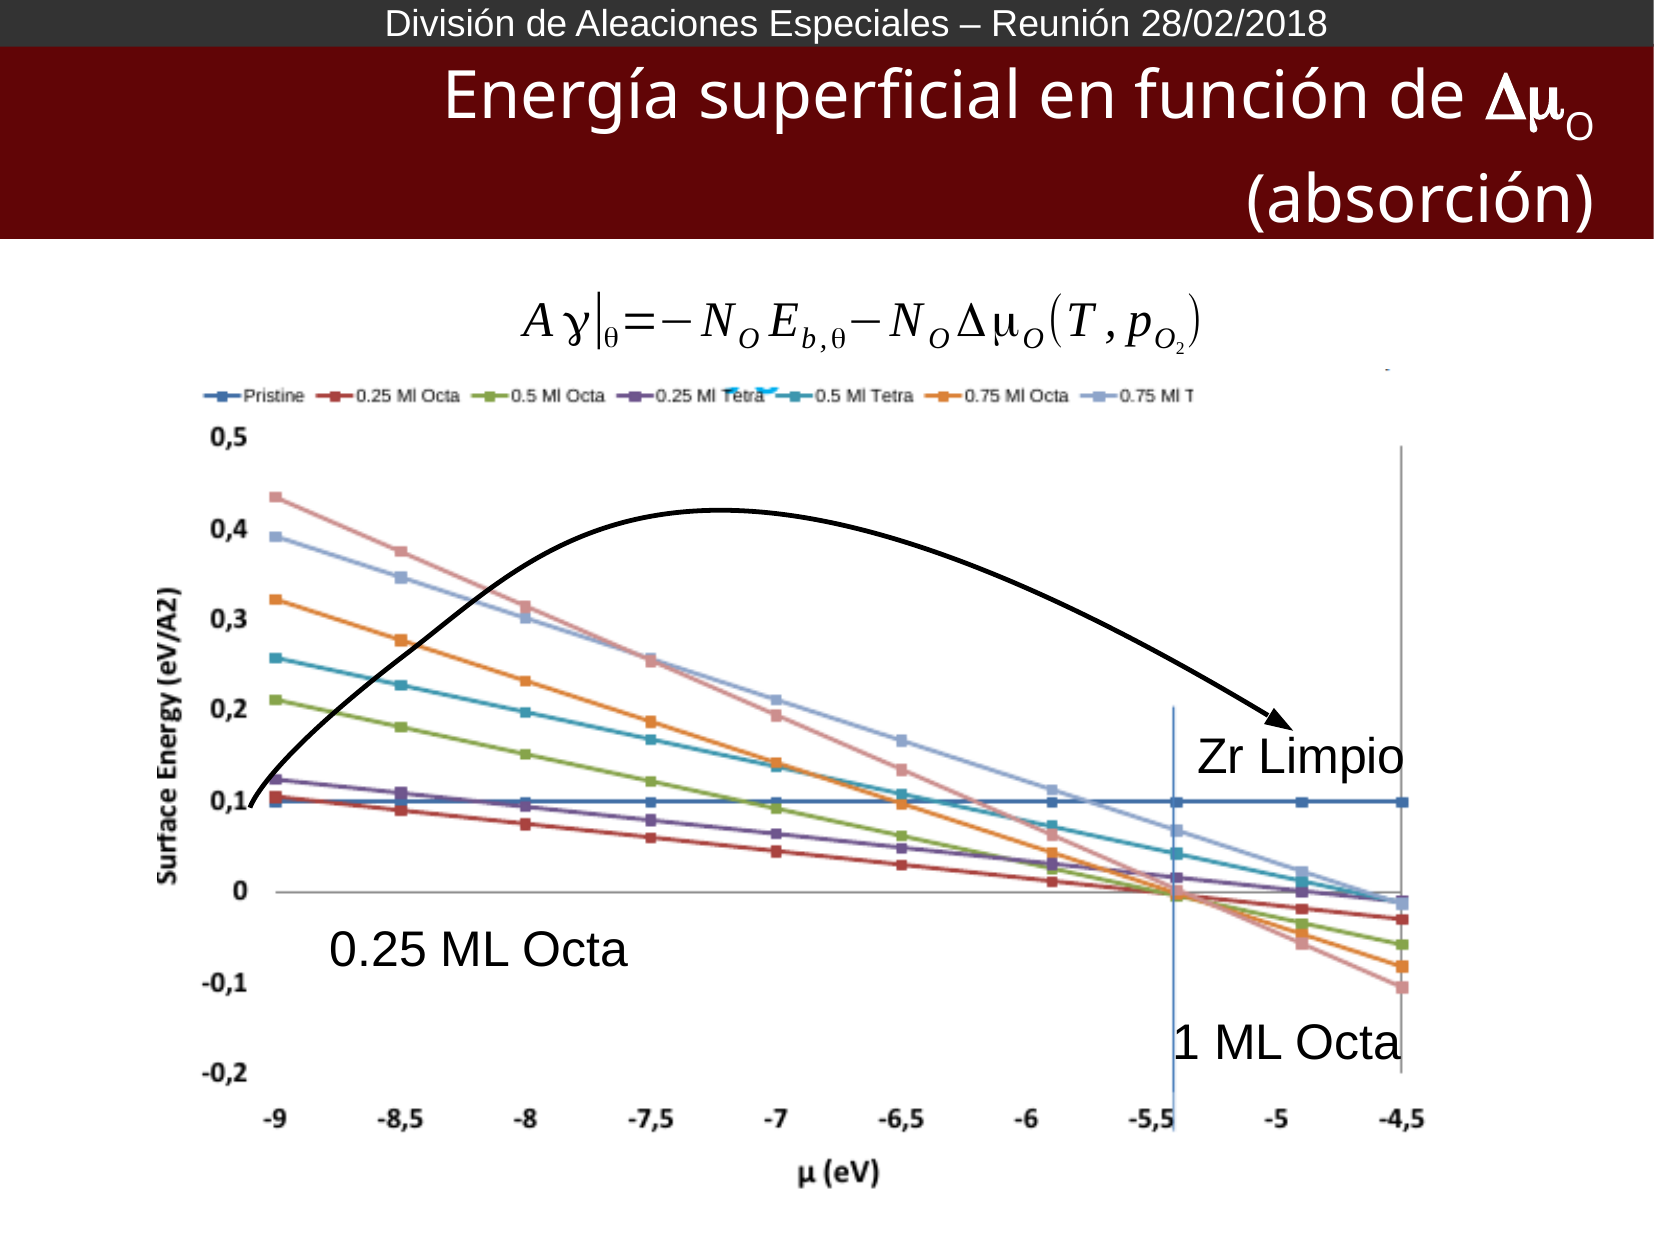

# Energía superficial en función de ΔμO (absorción)
Zr Limpio
0.25 ML Octa
1 ML Octa